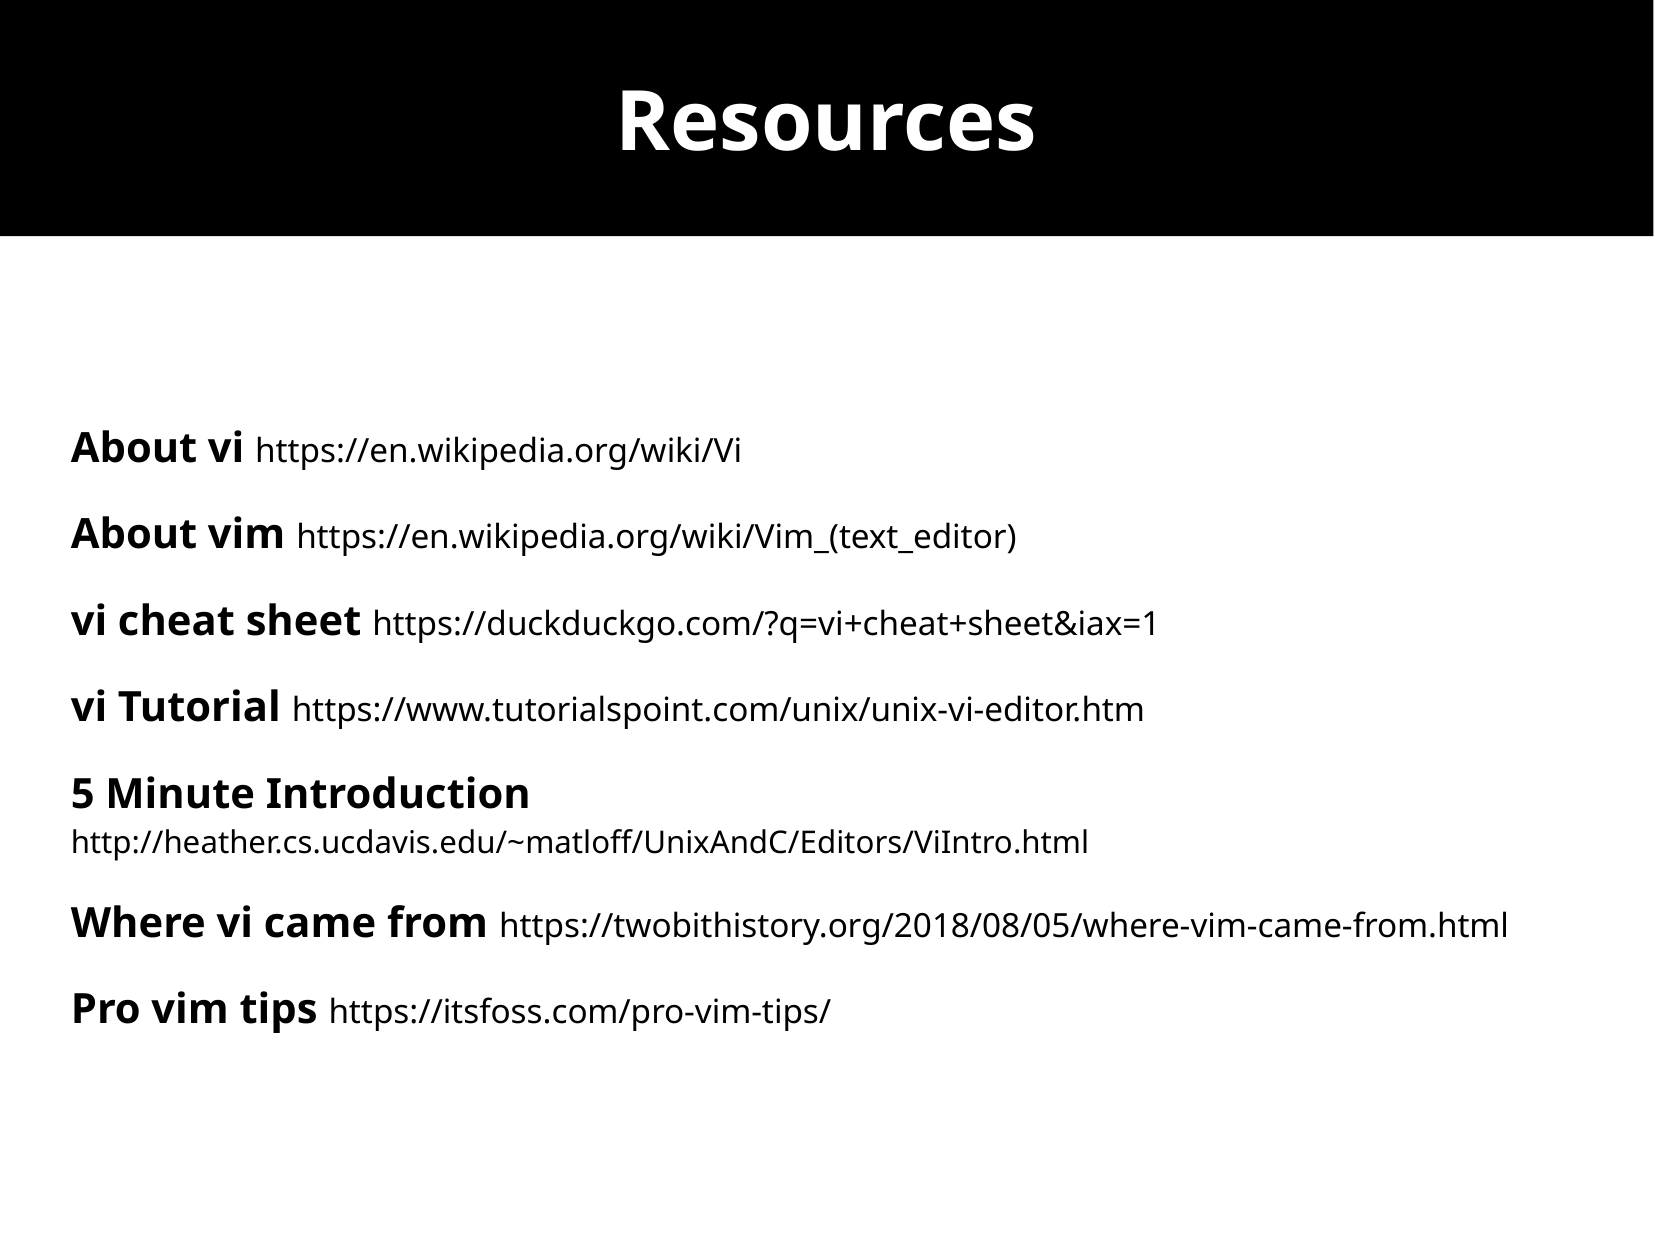

# Resources
About vi https://en.wikipedia.org/wiki/Vi
About vim https://en.wikipedia.org/wiki/Vim_(text_editor)
vi cheat sheet https://duckduckgo.com/?q=vi+cheat+sheet&iax=1
vi Tutorial https://www.tutorialspoint.com/unix/unix-vi-editor.htm
5 Minute Introduction http://heather.cs.ucdavis.edu/~matloff/UnixAndC/Editors/ViIntro.html
Where vi came from https://twobithistory.org/2018/08/05/where-vim-came-from.html
Pro vim tips https://itsfoss.com/pro-vim-tips/